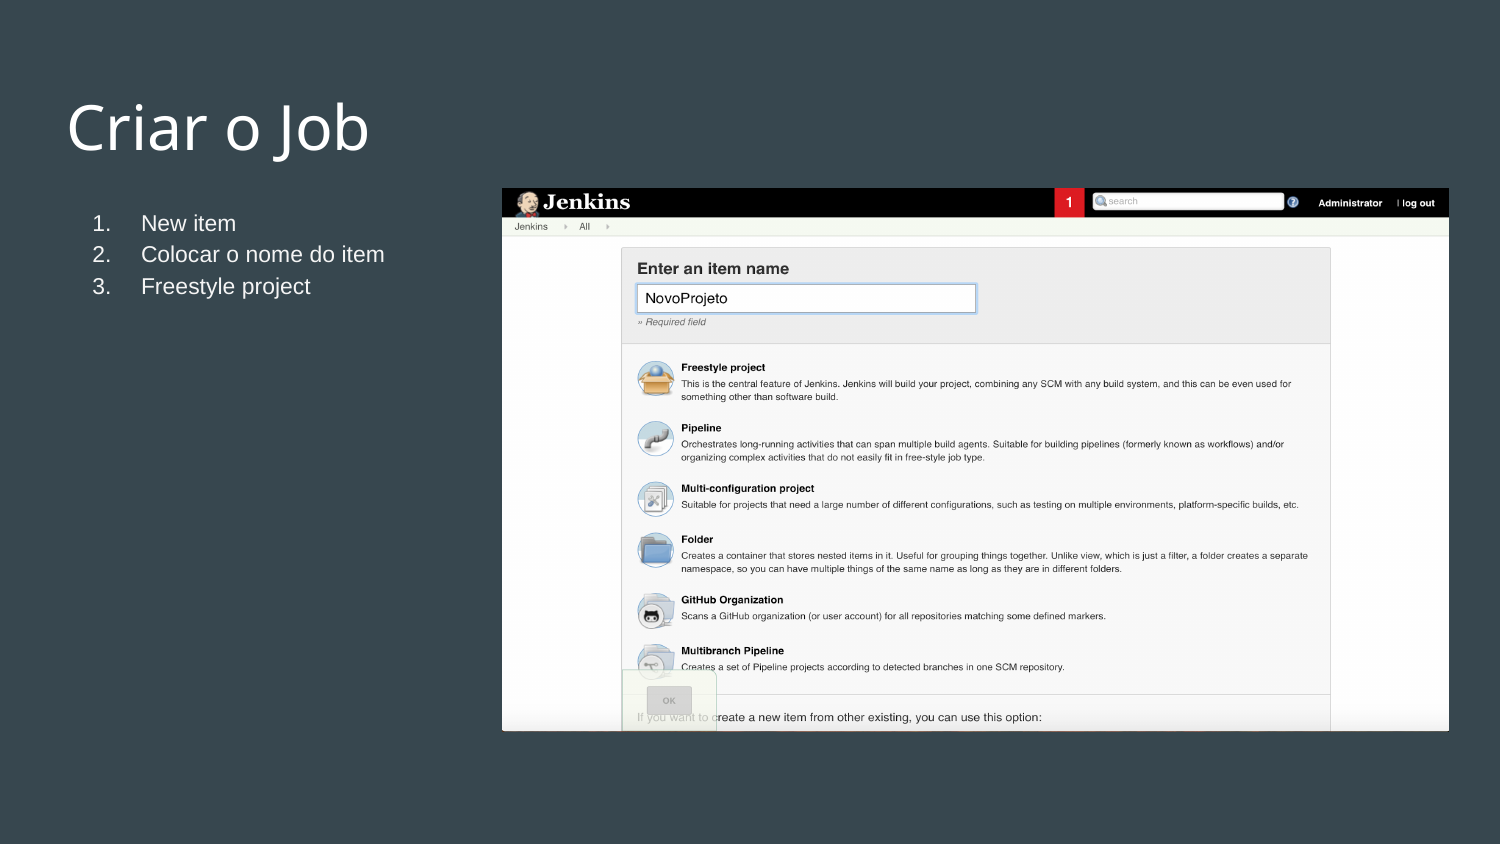

# Criar o Job
New item
Colocar o nome do item
Freestyle project